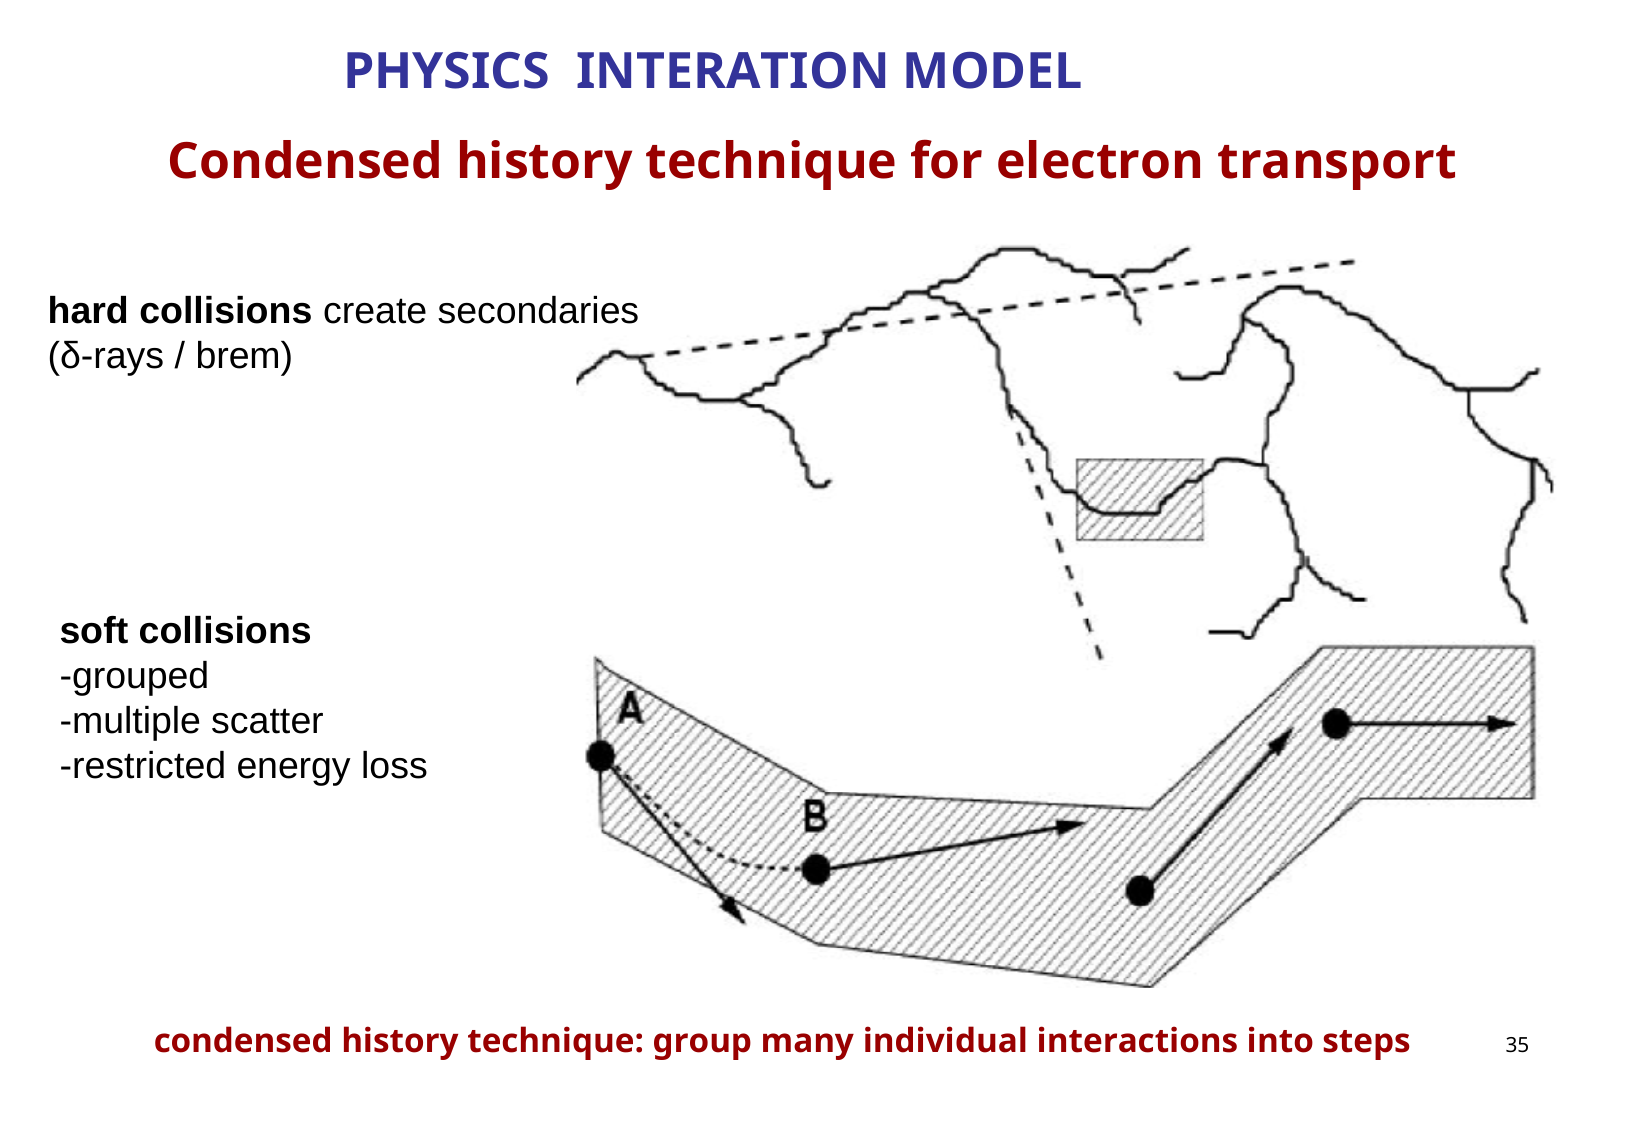

PHYSICS INTERATION MODEL
Condensed history technique for electron transport
hard collisions create secondaries
(δ-rays / brem)
soft collisions
-grouped
-multiple scatter
-restricted energy loss
condensed history technique: group many individual interactions into steps
35